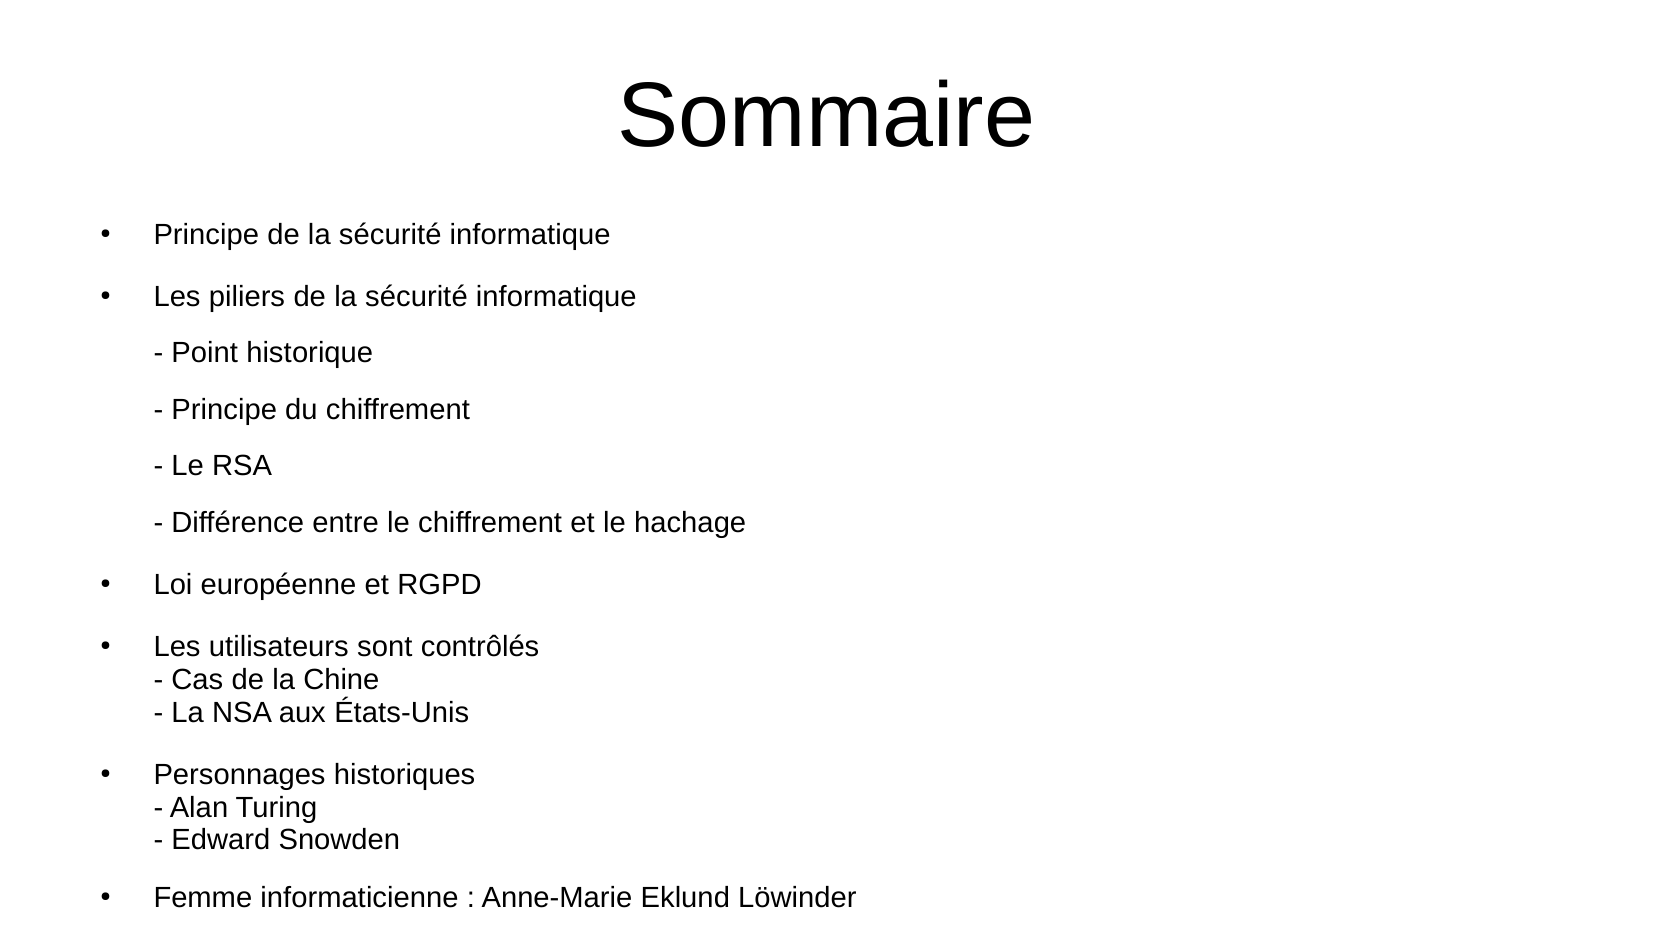

# Sommaire
Principe de la sécurité informatique
Les piliers de la sécurité informatique
- Point historique
- Principe du chiffrement
- Le RSA
- Différence entre le chiffrement et le hachage
Loi européenne et RGPD
Les utilisateurs sont contrôlés
- Cas de la Chine
- La NSA aux États-Unis
Personnages historiques
- Alan Turing
- Edward Snowden
Femme informaticienne : Anne-Marie Eklund Löwinder